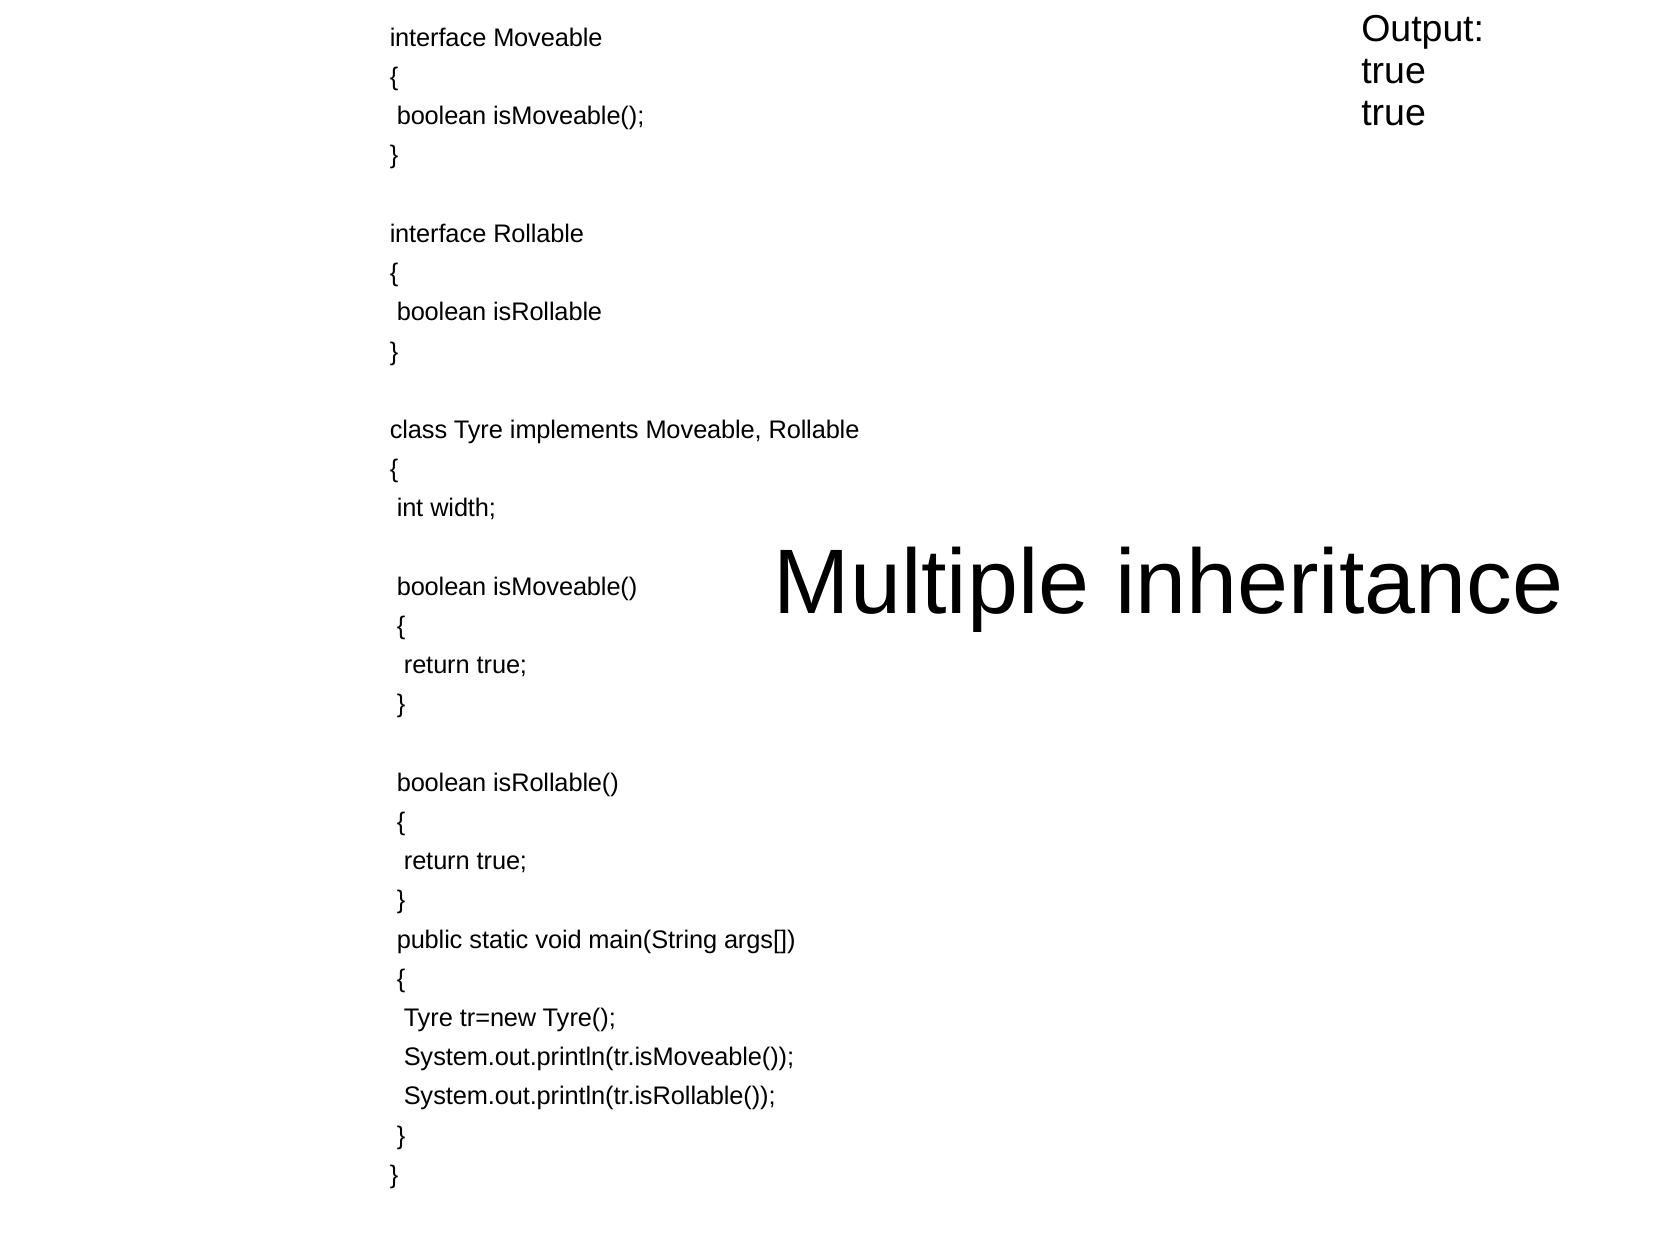

Output:
true
true
interface Moveable
{
 boolean isMoveable();
}
interface Rollable
{
 boolean isRollable
}
class Tyre implements Moveable, Rollable
{
 int width;
 boolean isMoveable()
 {
 return true;
 }
 boolean isRollable()
 {
 return true;
 }
 public static void main(String args[])
 {
 Tyre tr=new Tyre();
 System.out.println(tr.isMoveable());
 System.out.println(tr.isRollable());
 }
}
# Multiple inheritance